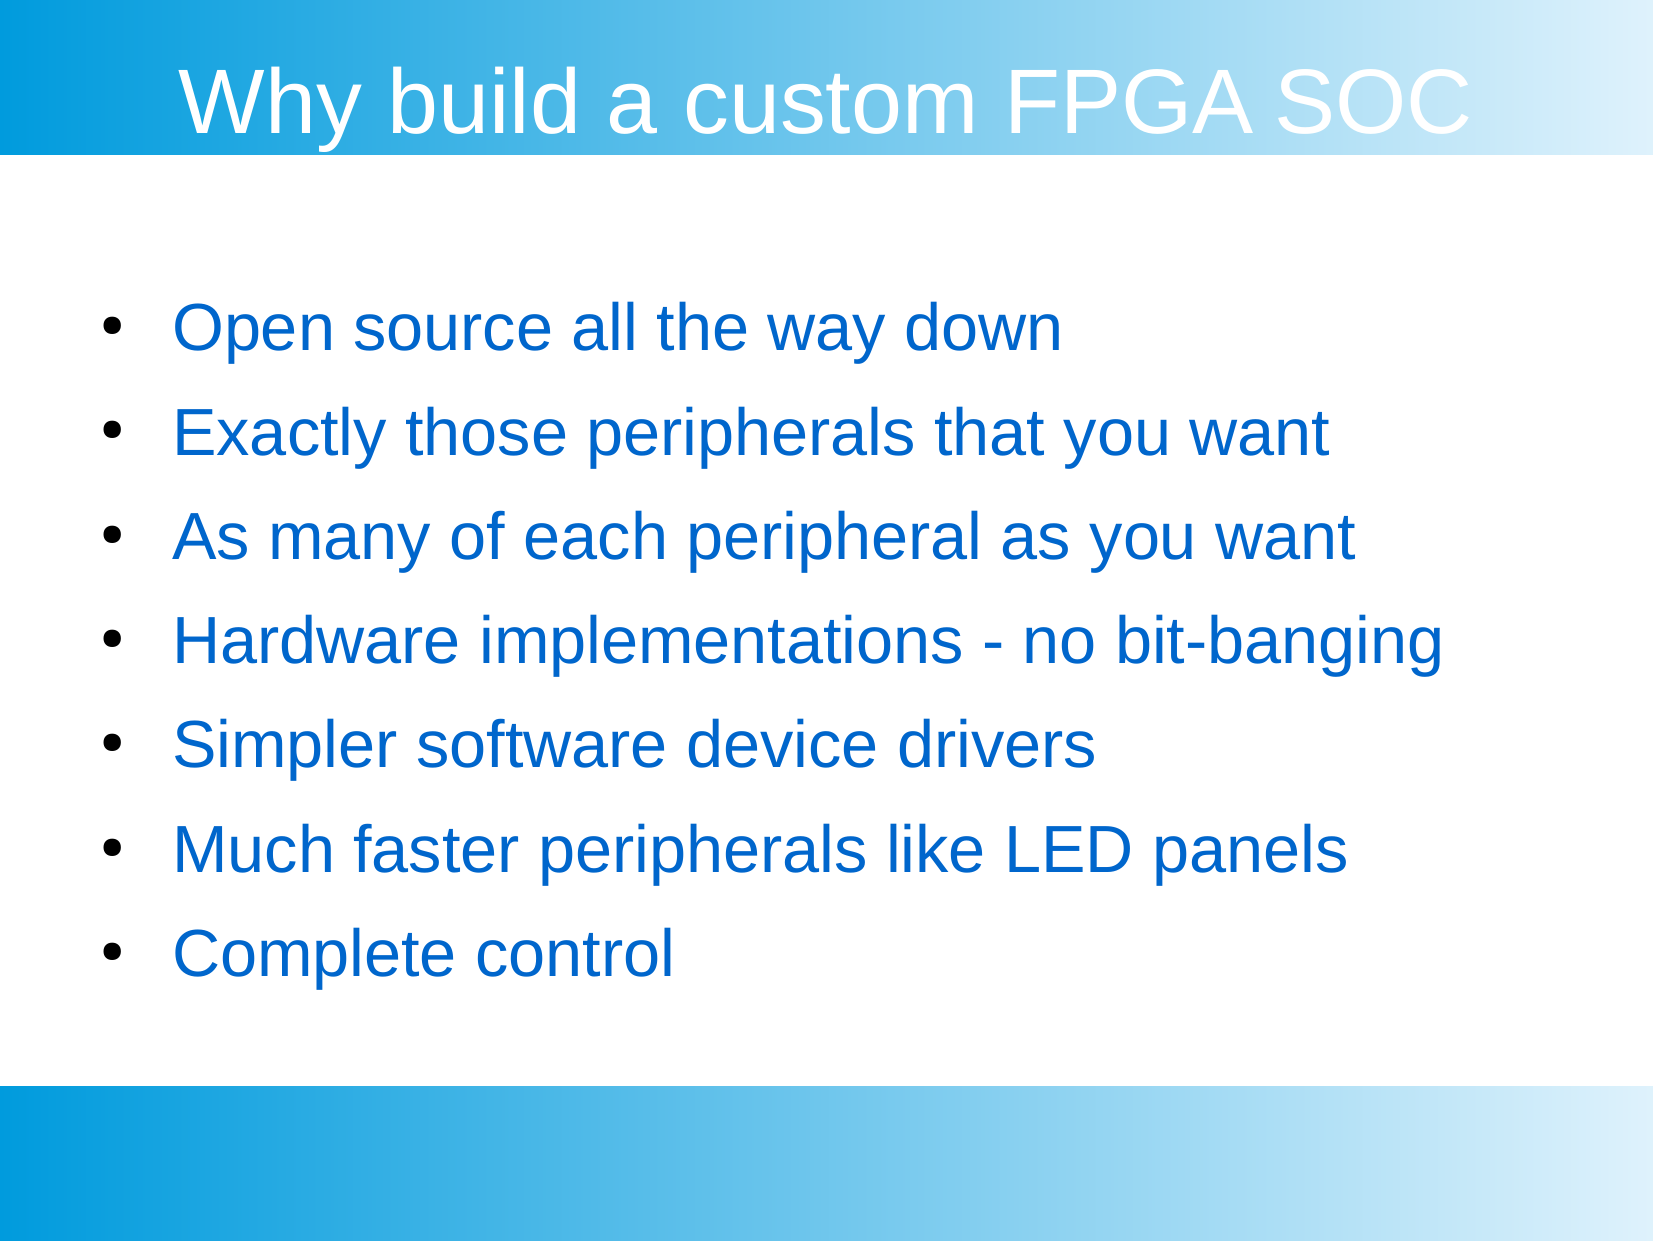

# Why build a custom FPGA SOC
 Open source all the way down
 Exactly those peripherals that you want
 As many of each peripheral as you want
 Hardware implementations - no bit-banging
 Simpler software device drivers
 Much faster peripherals like LED panels
 Complete control